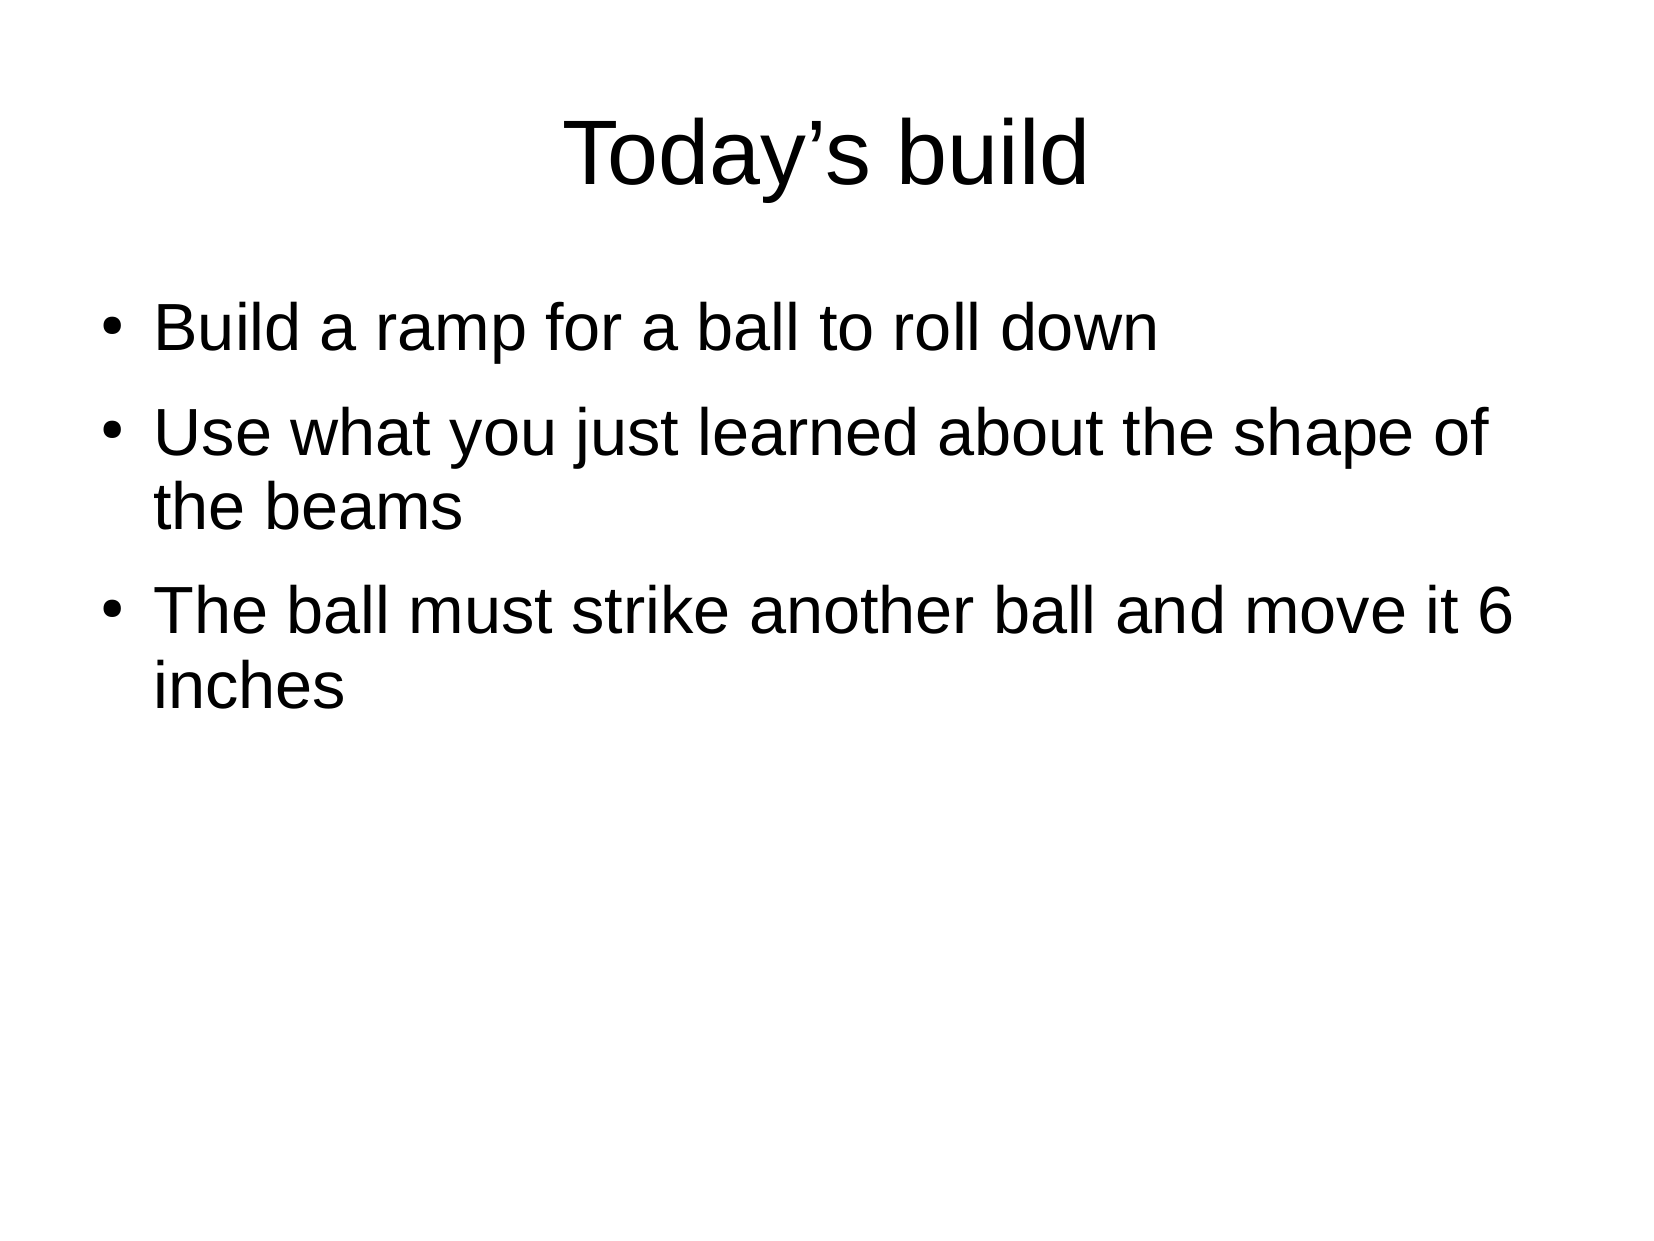

# Today’s build
Build a ramp for a ball to roll down
Use what you just learned about the shape of the beams
The ball must strike another ball and move it 6 inches